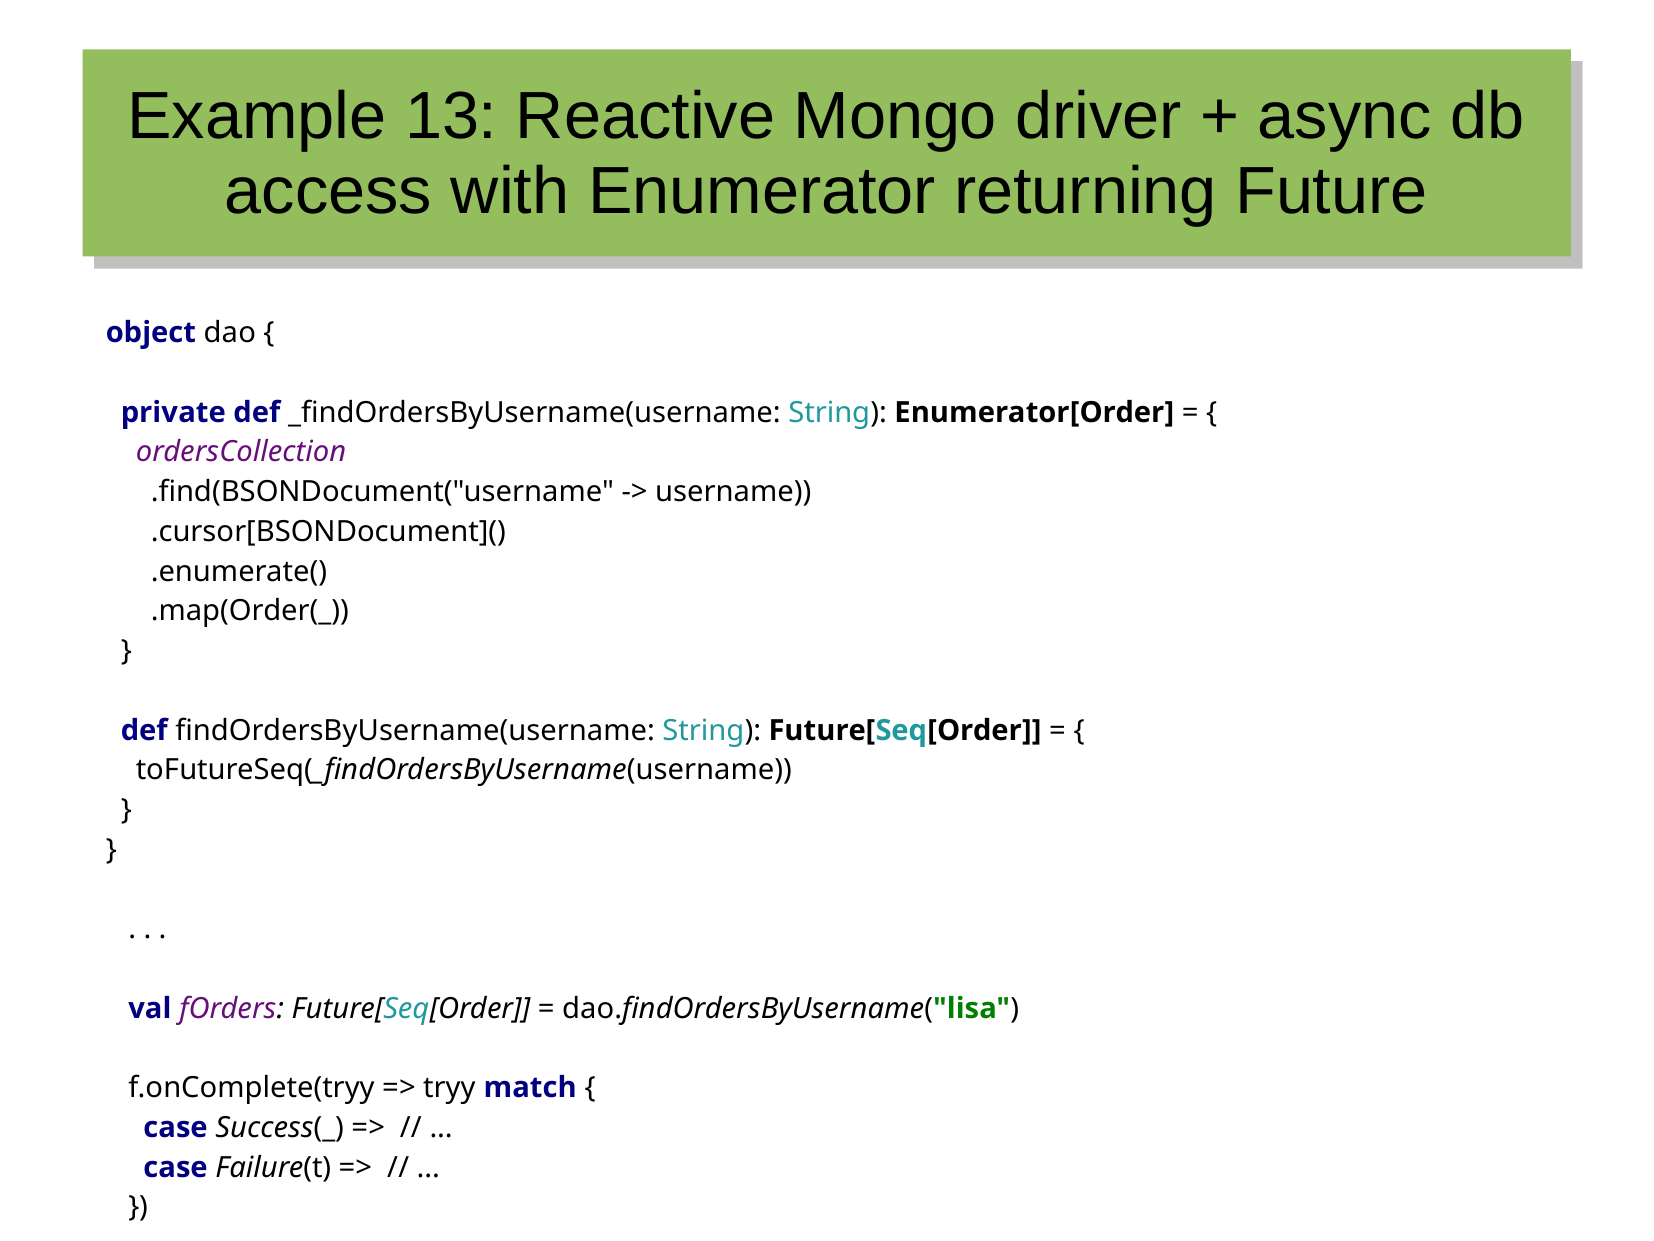

# Example 13: Reactive Mongo driver + async db access with Enumerator returning Future
object dao {
 private def _findOrdersByUsername(username: String): Enumerator[Order] = {
 ordersCollection
 .find(BSONDocument("username" -> username))
 .cursor[BSONDocument]()
 .enumerate()
 .map(Order(_))
 }
 def findOrdersByUsername(username: String): Future[Seq[Order]] = {
 toFutureSeq(_findOrdersByUsername(username))
 }
}
 . . .
 val fOrders: Future[Seq[Order]] = dao.findOrdersByUsername("lisa")
 f.onComplete(tryy => tryy match {
 case Success(_) => // ...
 case Failure(t) => // ...
 })